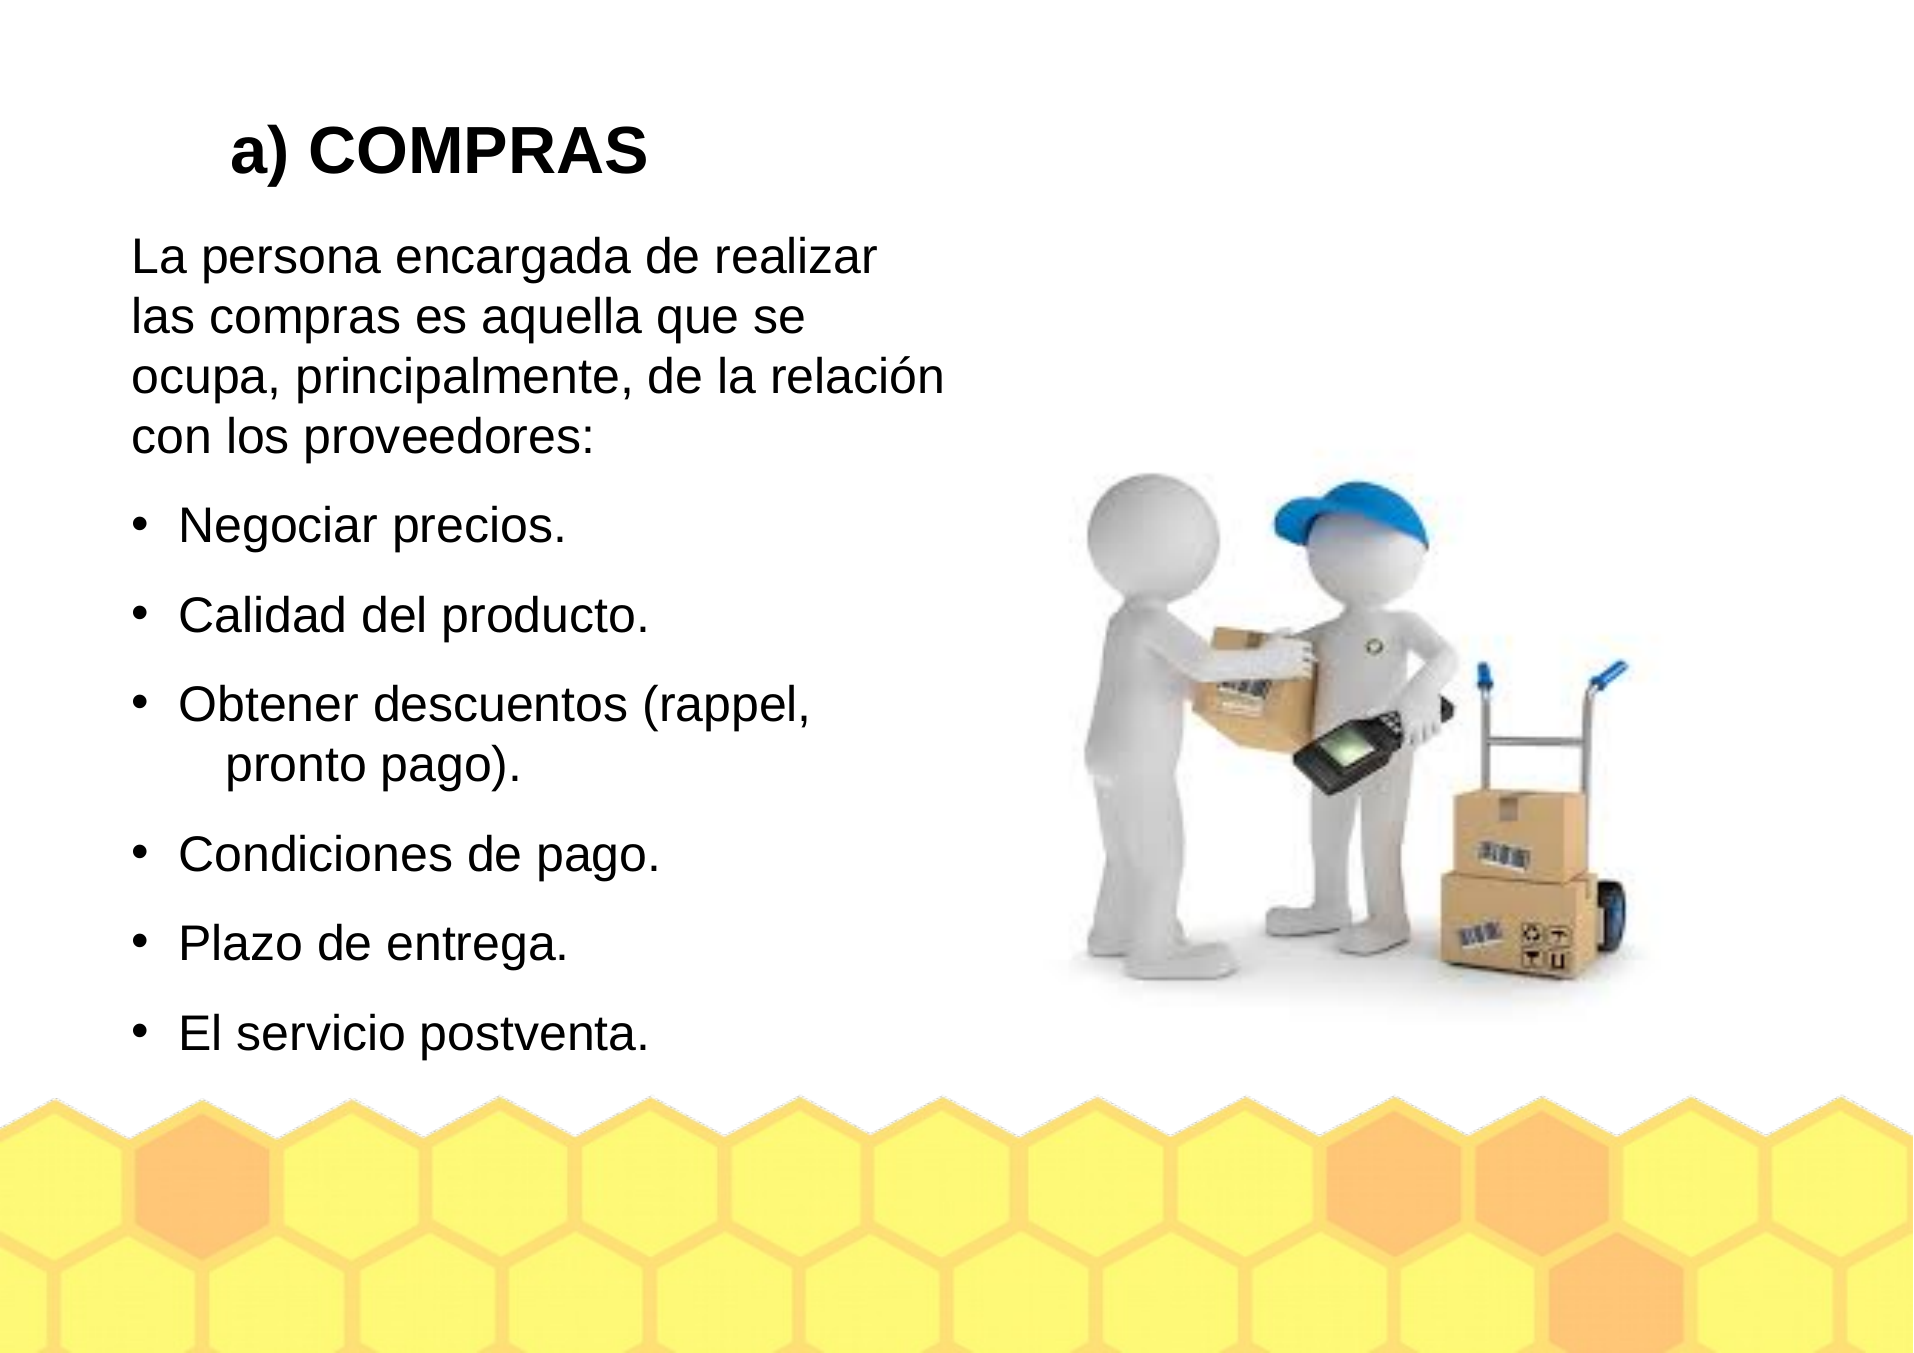

# a) COMPRAS
La persona encargada de realizar las compras es aquella que se ocupa, principalmente, de la relación con los proveedores:
Negociar precios.
Calidad del producto.
Obtener descuentos (rappel, pronto pago).
Condiciones de pago.
Plazo de entrega.
El servicio postventa.